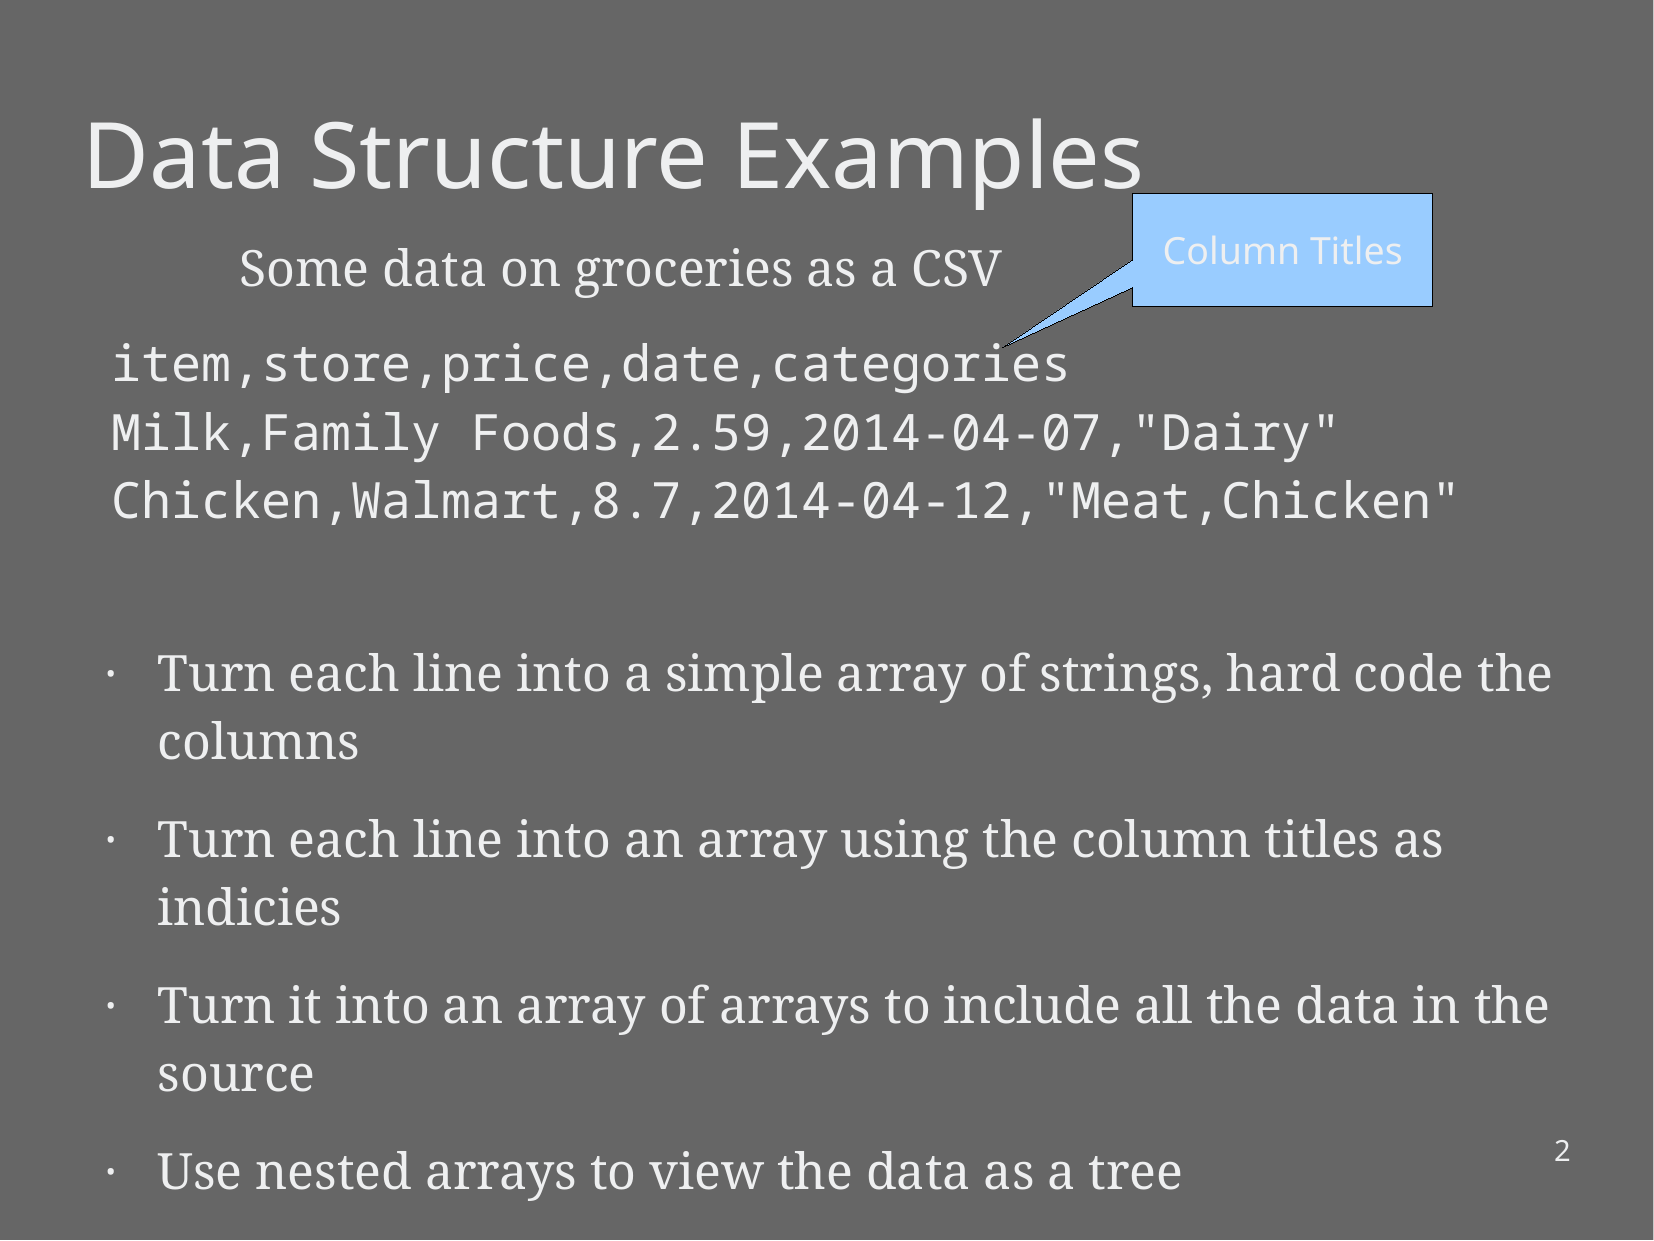

# Data Structure Examples
Column Titles
Some data on groceries as a CSV
item,store,price,date,categories
Milk,Family Foods,2.59,2014-04-07,"Dairy"
Chicken,Walmart,8.7,2014-04-12,"Meat,Chicken"
Turn each line into a simple array of strings, hard code the columns
Turn each line into an array using the column titles as indicies
Turn it into an array of arrays to include all the data in the source
Use nested arrays to view the data as a tree
2